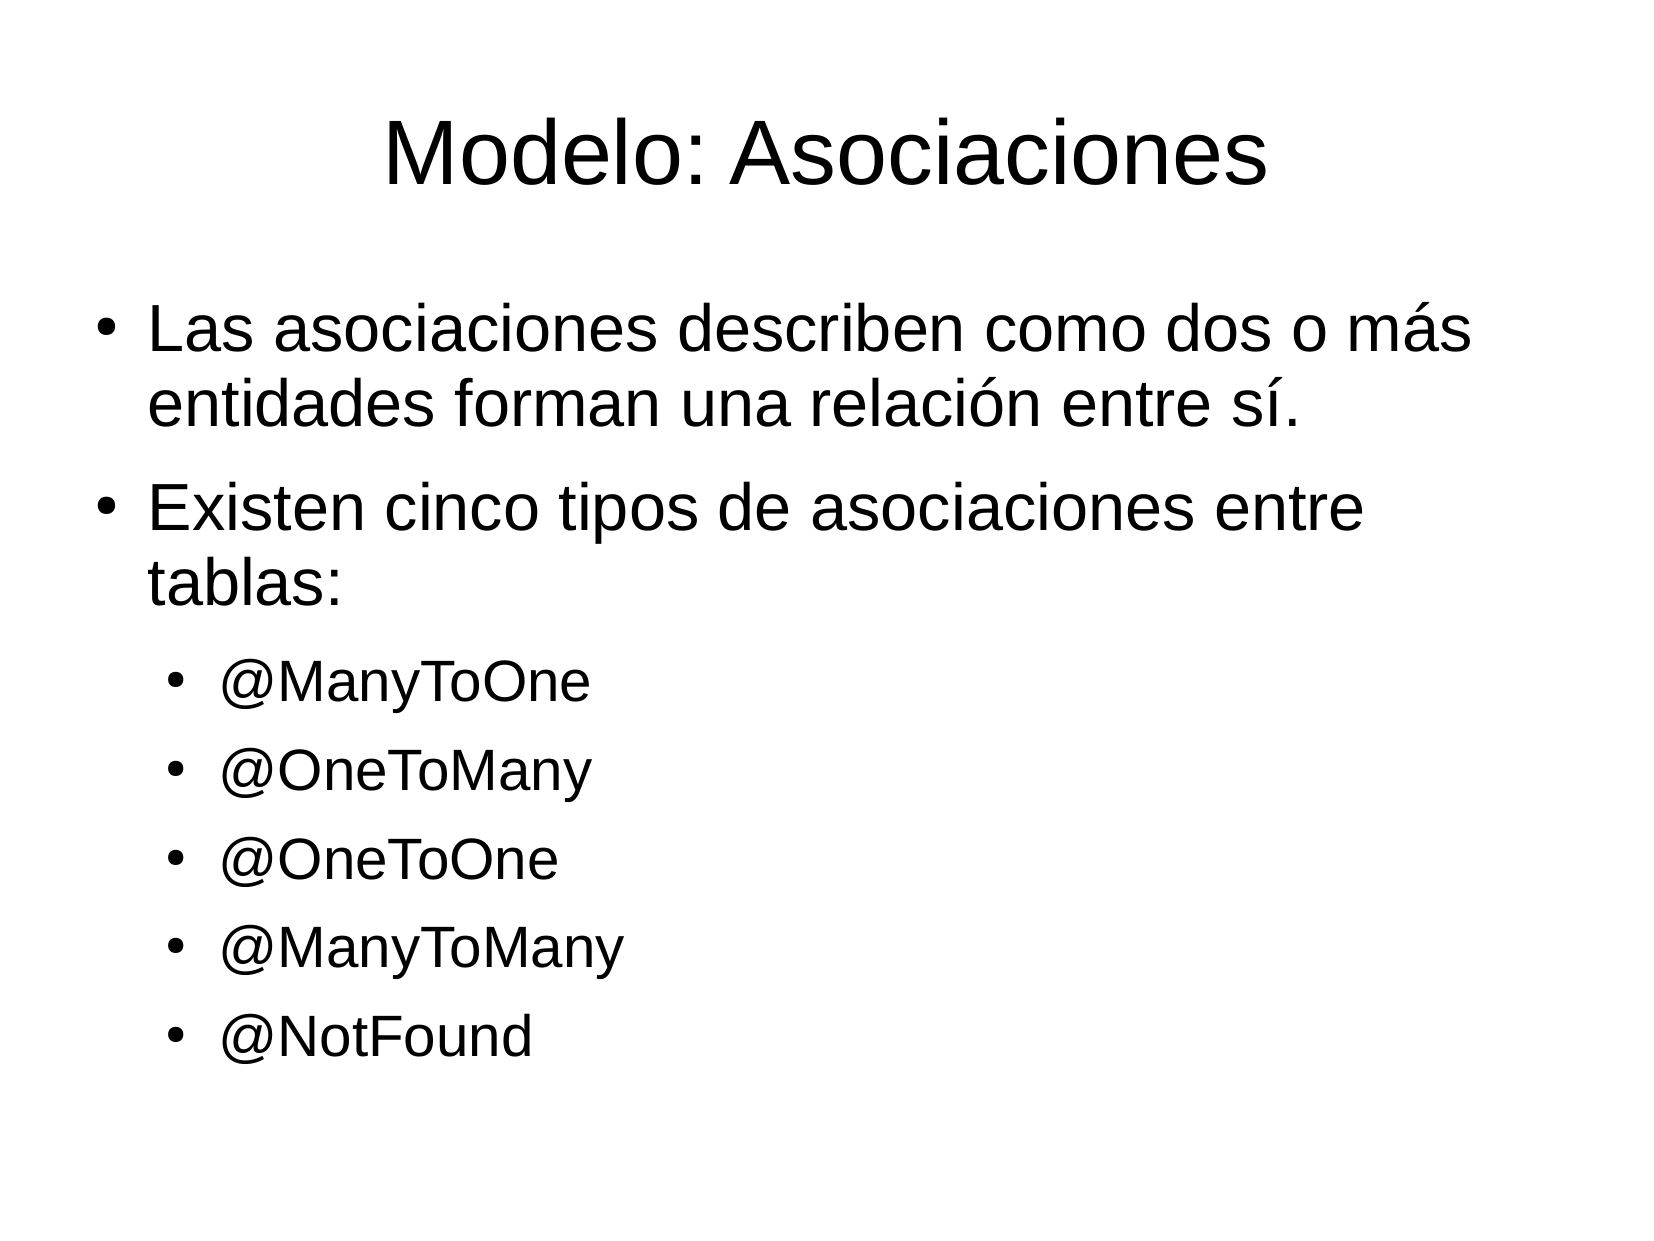

# Modelo: Asociaciones
Las asociaciones describen como dos o más entidades forman una relación entre sí.
Existen cinco tipos de asociaciones entre tablas:
@ManyToOne
@OneToMany
@OneToOne
@ManyToMany
@NotFound